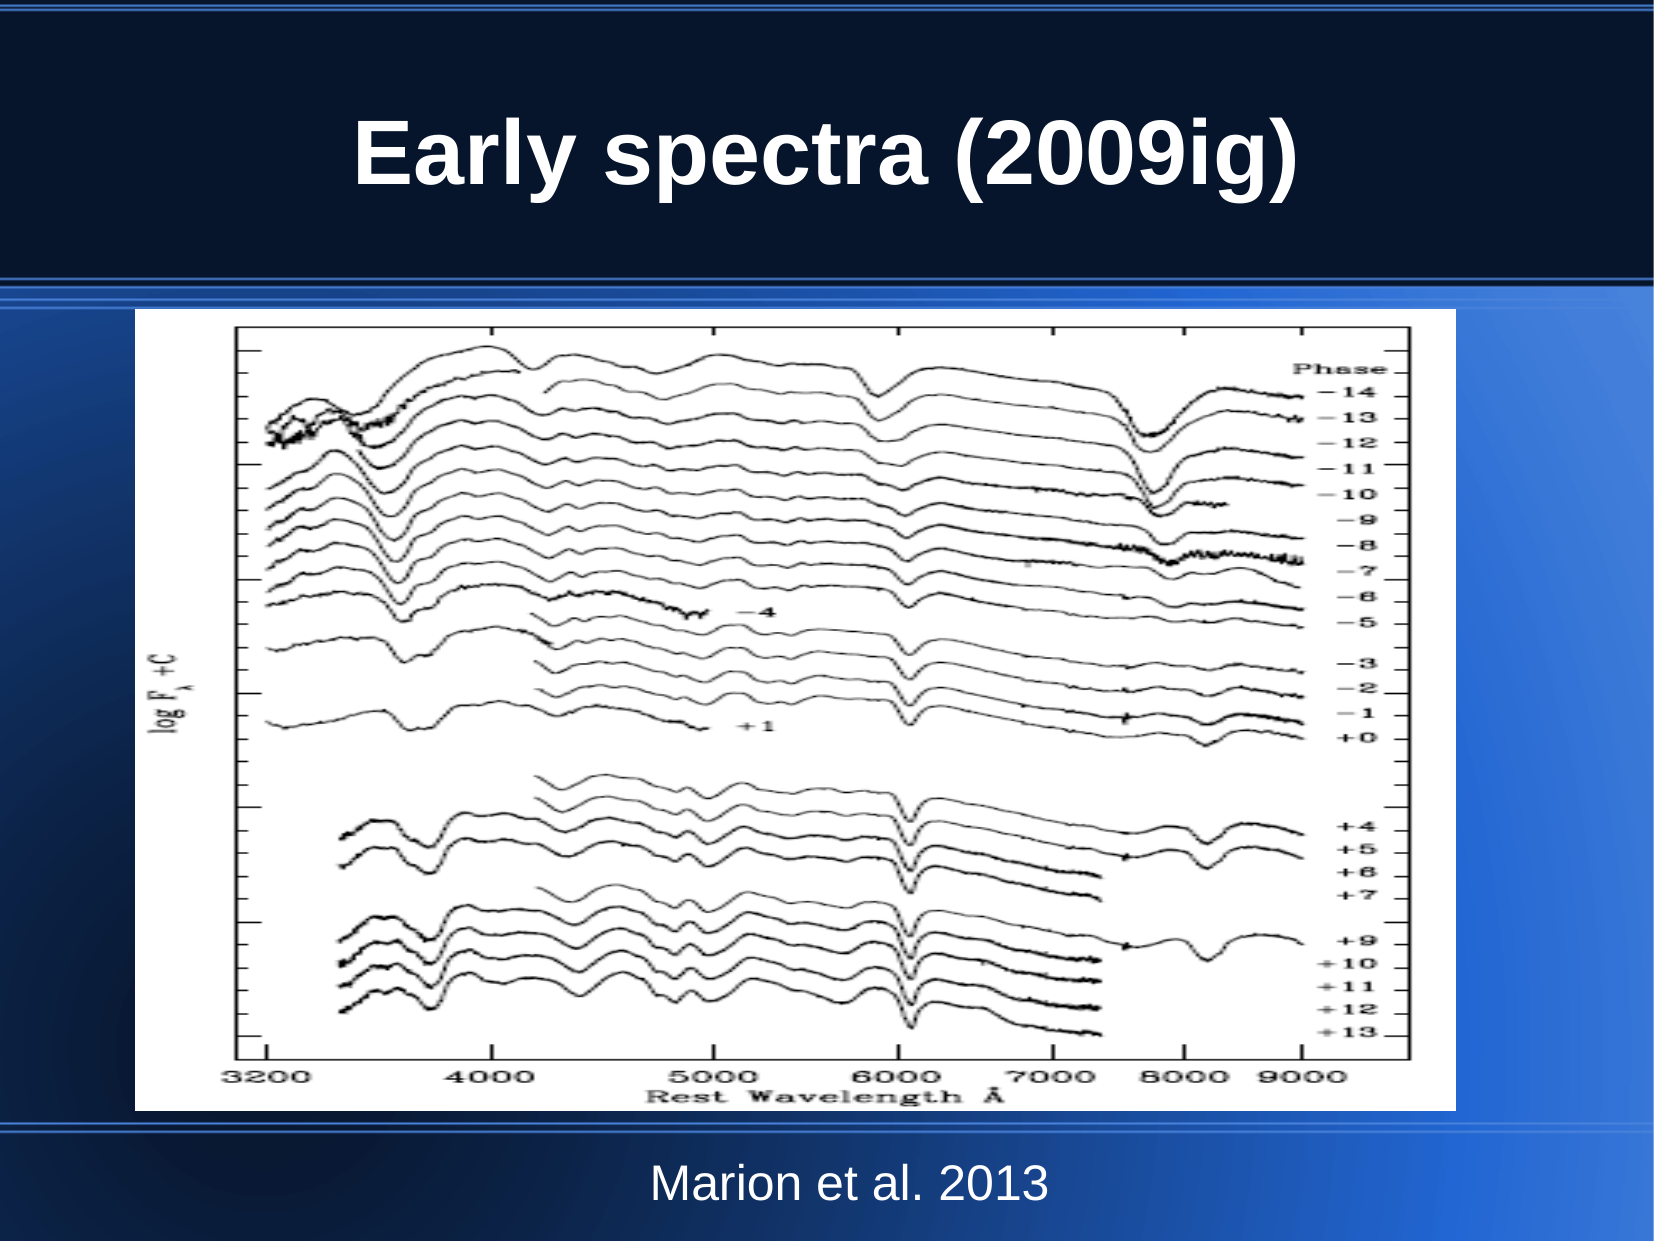

# Early spectra (2009ig)
Marion et al. 2013